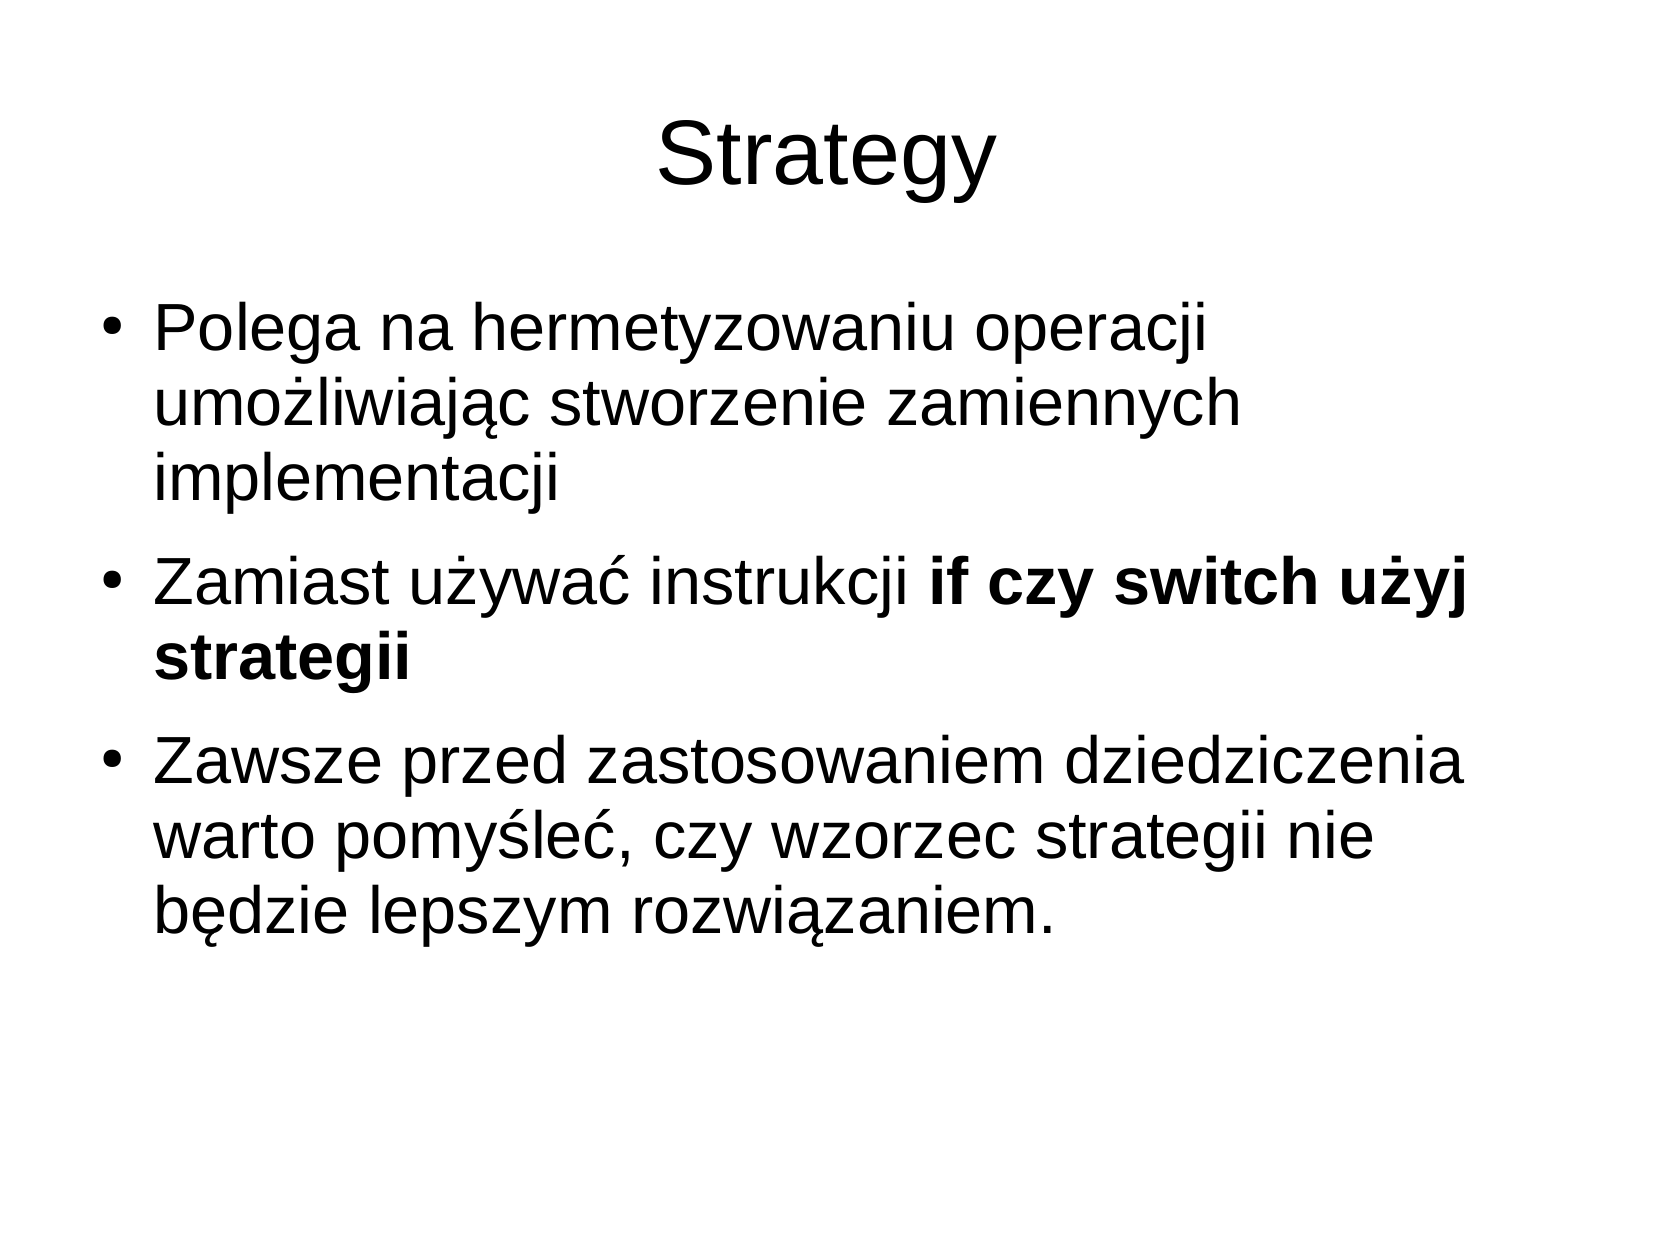

# Strategy
Polega na hermetyzowaniu operacji umożliwiając stworzenie zamiennych implementacji
Zamiast używać instrukcji if czy switch użyj strategii
Zawsze przed zastosowaniem dziedziczenia warto pomyśleć, czy wzorzec strategii nie będzie lepszym rozwiązaniem.